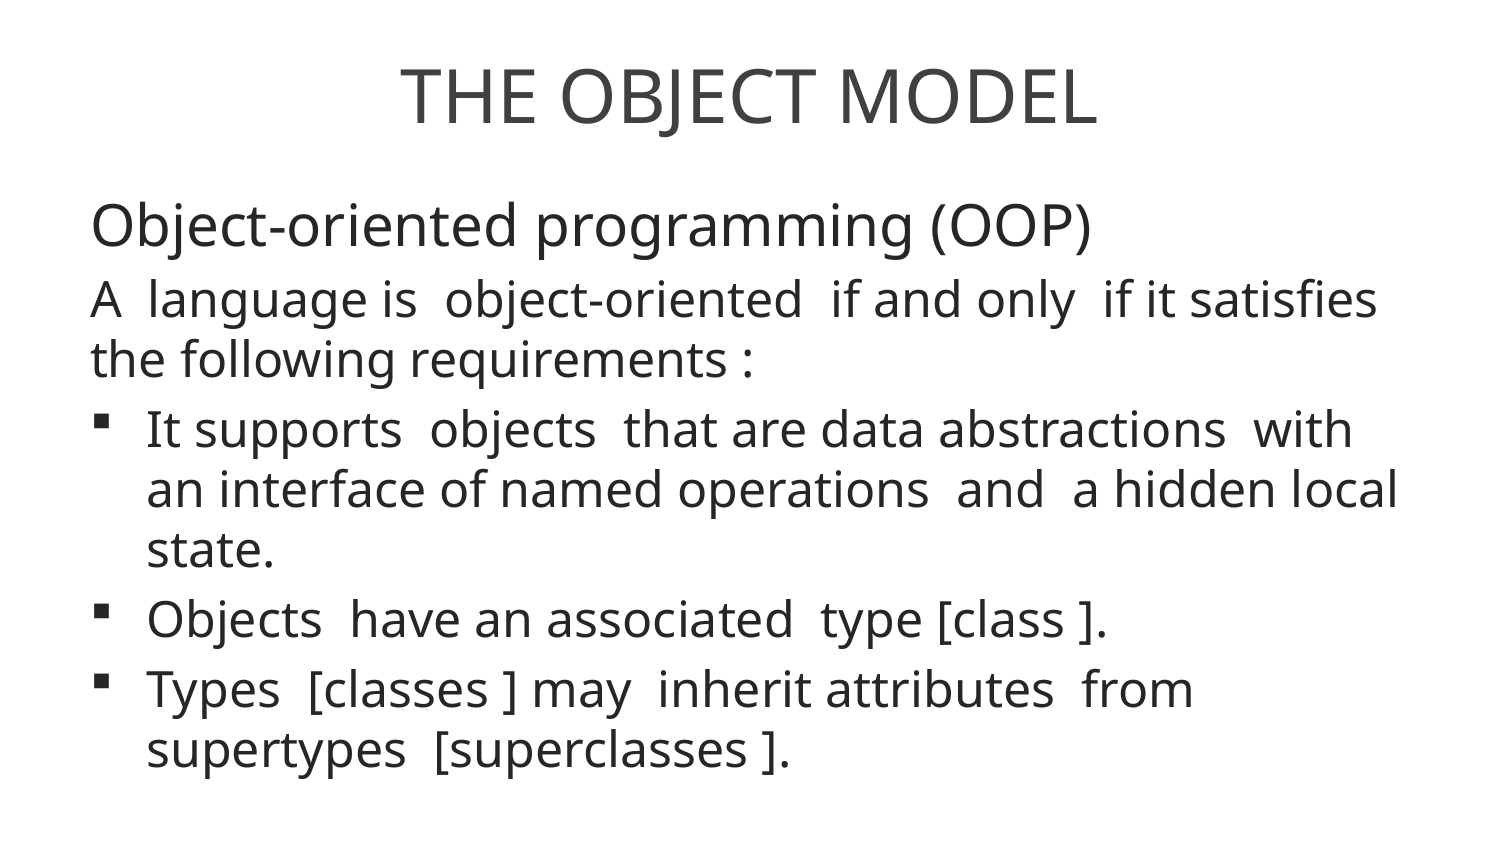

# The object model
Object-oriented programming (OOP)
A language is object-oriented if and only if it satisfies the following requirements :
It supports objects that are data abstractions with an interface of named operations and a hidden local state.
Objects have an associated type [class ].
Types [classes ] may inherit attributes from supertypes [superclasses ].